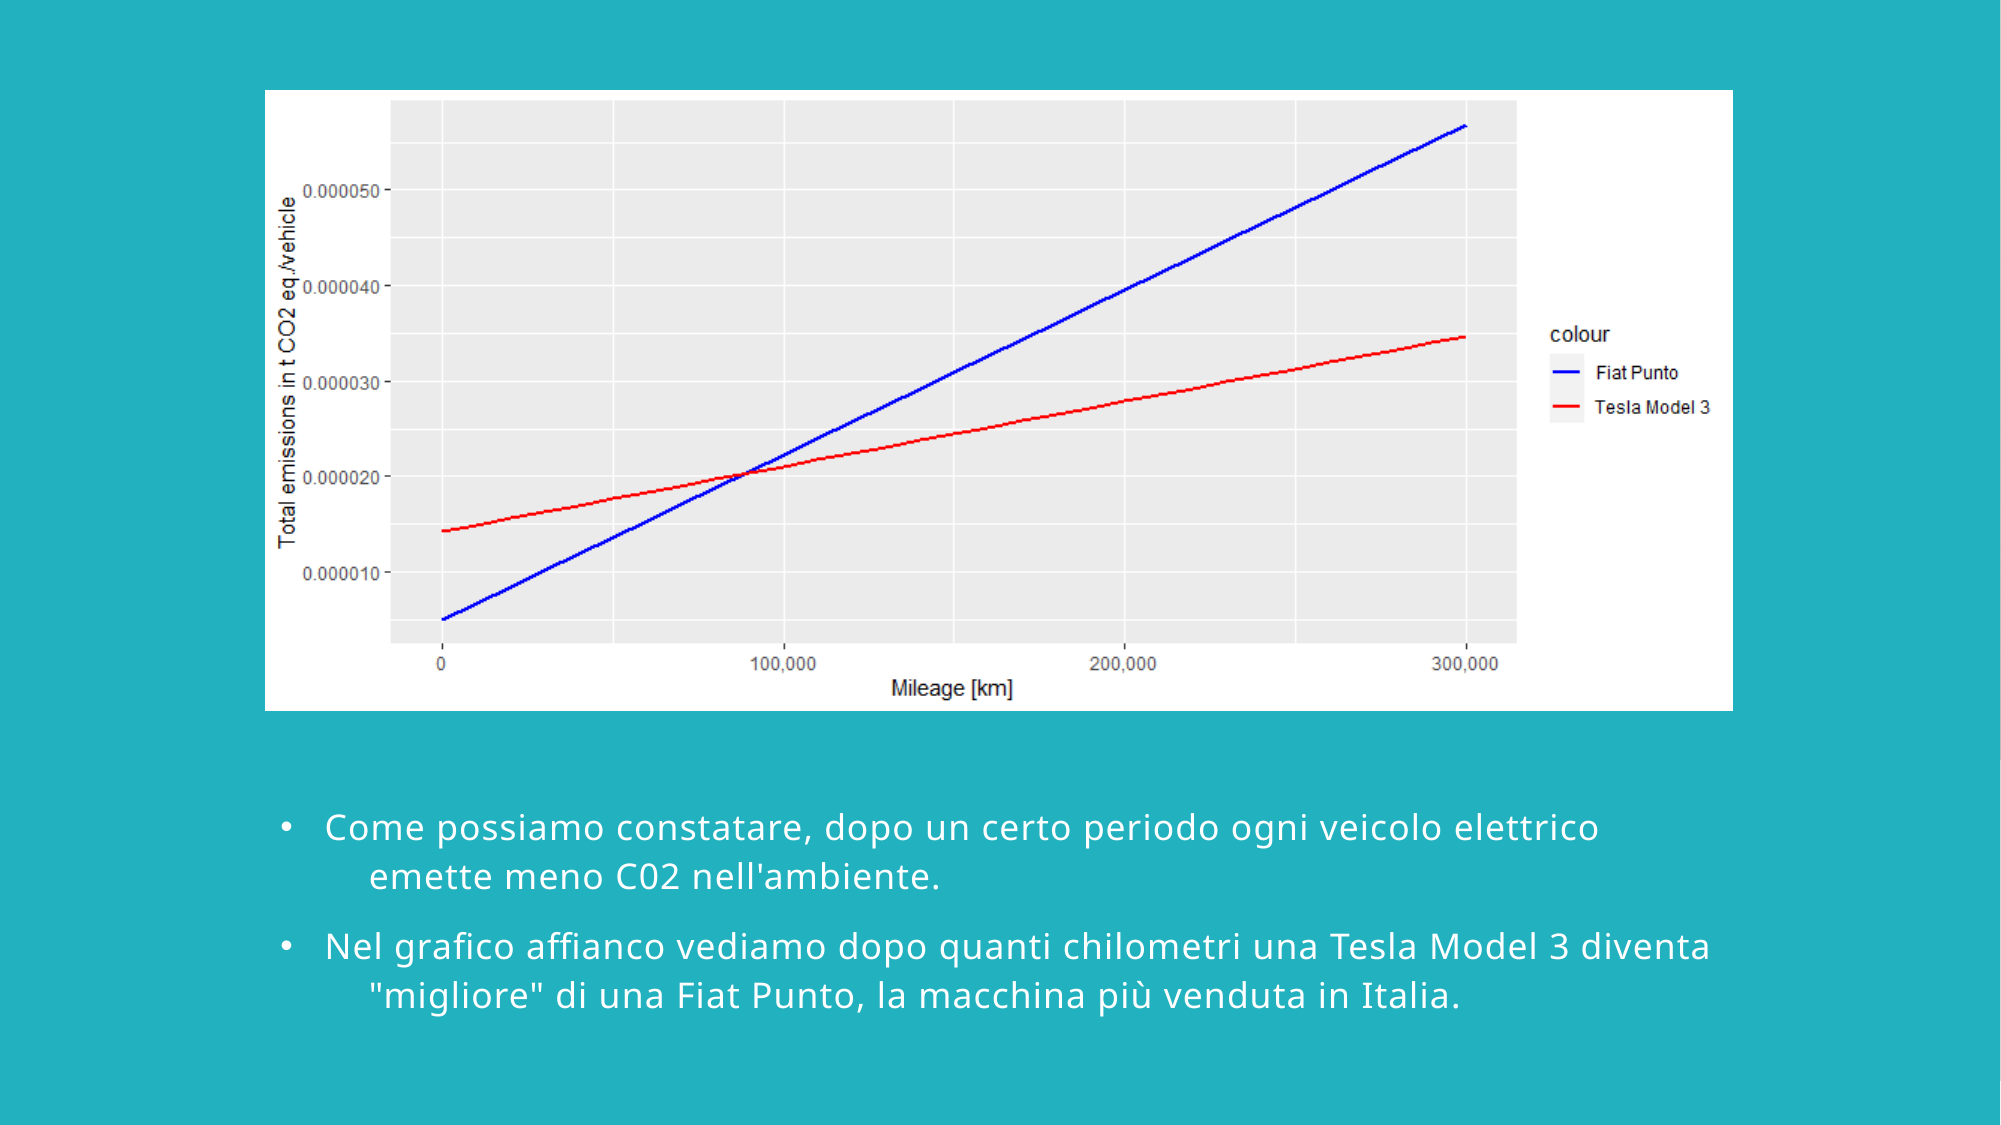

# Come possiamo constatare, dopo un certo periodo ogni veicolo elettrico emette meno C02 nell'ambiente.
Nel grafico affianco vediamo dopo quanti chilometri una Tesla Model 3 diventa "migliore" di una Fiat Punto, la macchina più venduta in Italia.